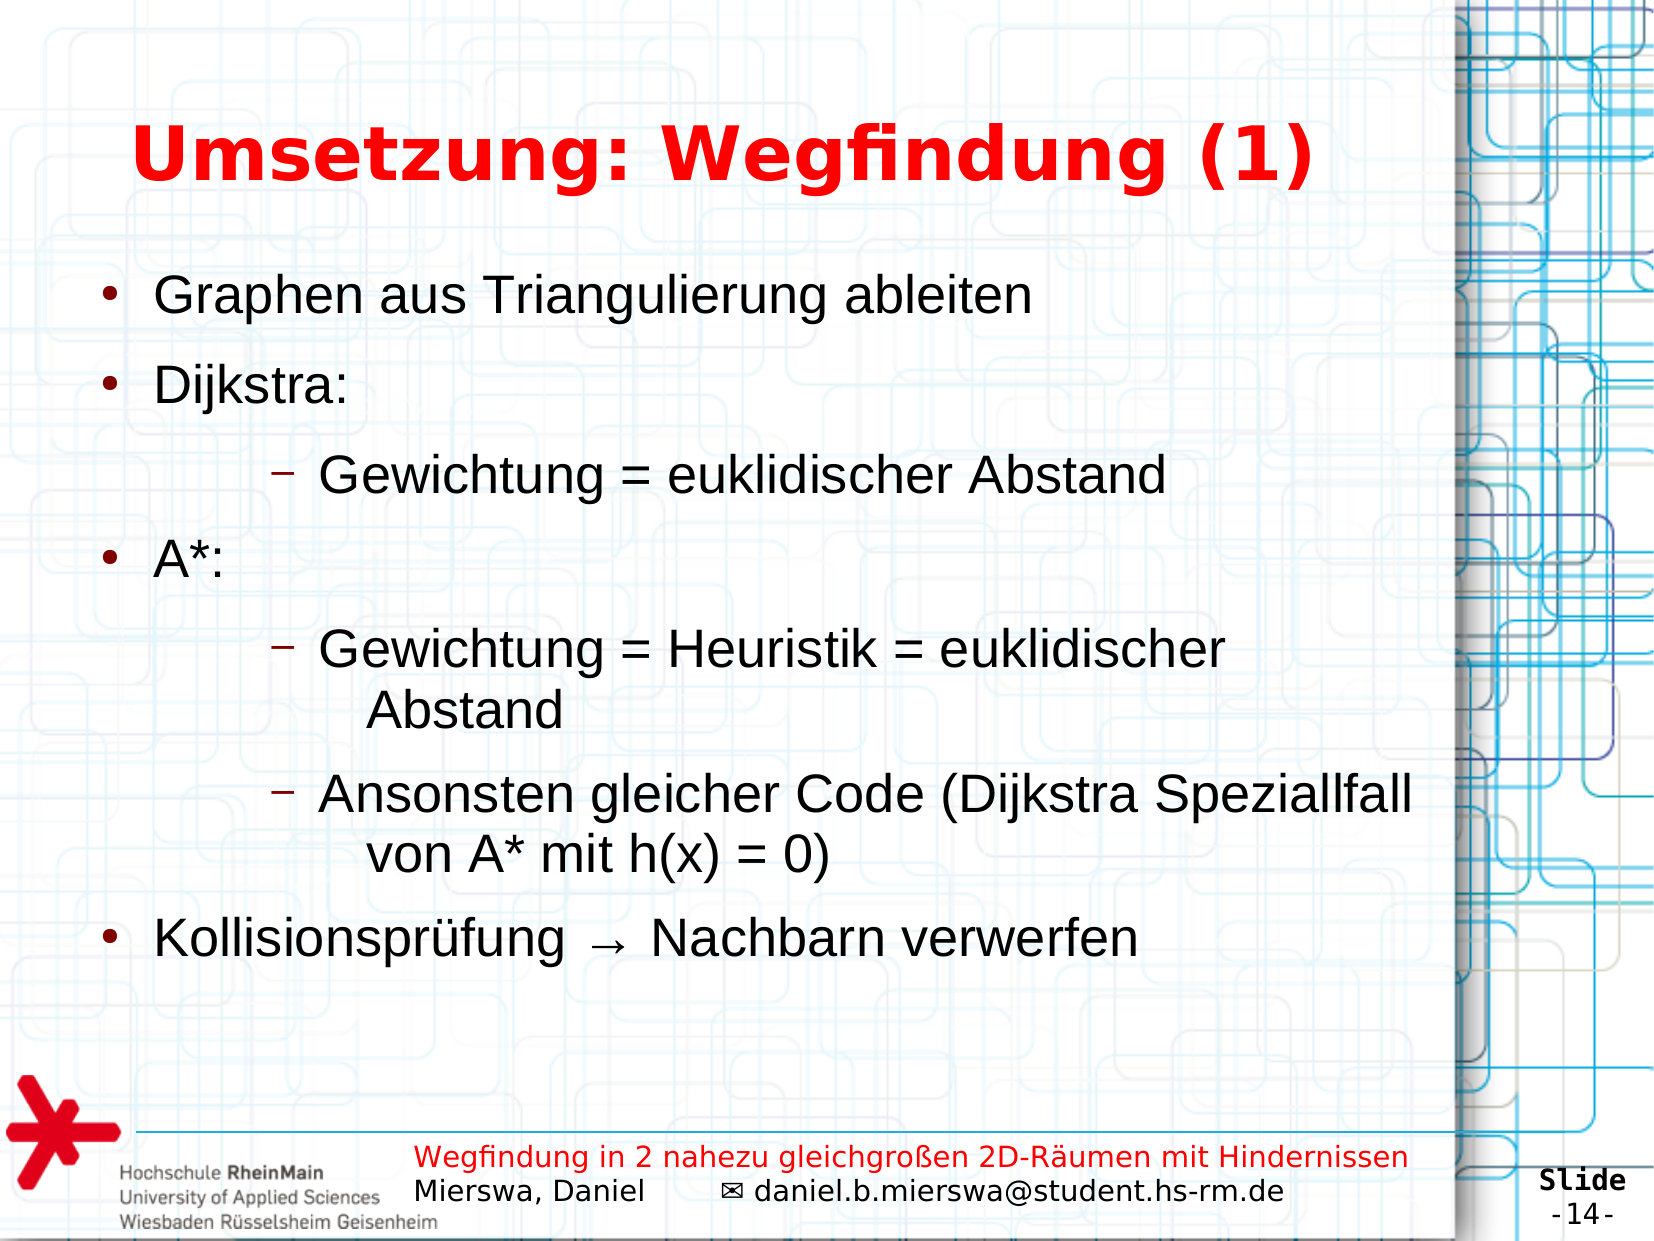

# Umsetzung: Wegfindung (1)
Graphen aus Triangulierung ableiten
Dijkstra:
Gewichtung = euklidischer Abstand
A*:
Gewichtung = Heuristik = euklidischer Abstand
Ansonsten gleicher Code (Dijkstra Speziallfall von A* mit h(x) = 0)
Kollisionsprüfung → Nachbarn verwerfen
14